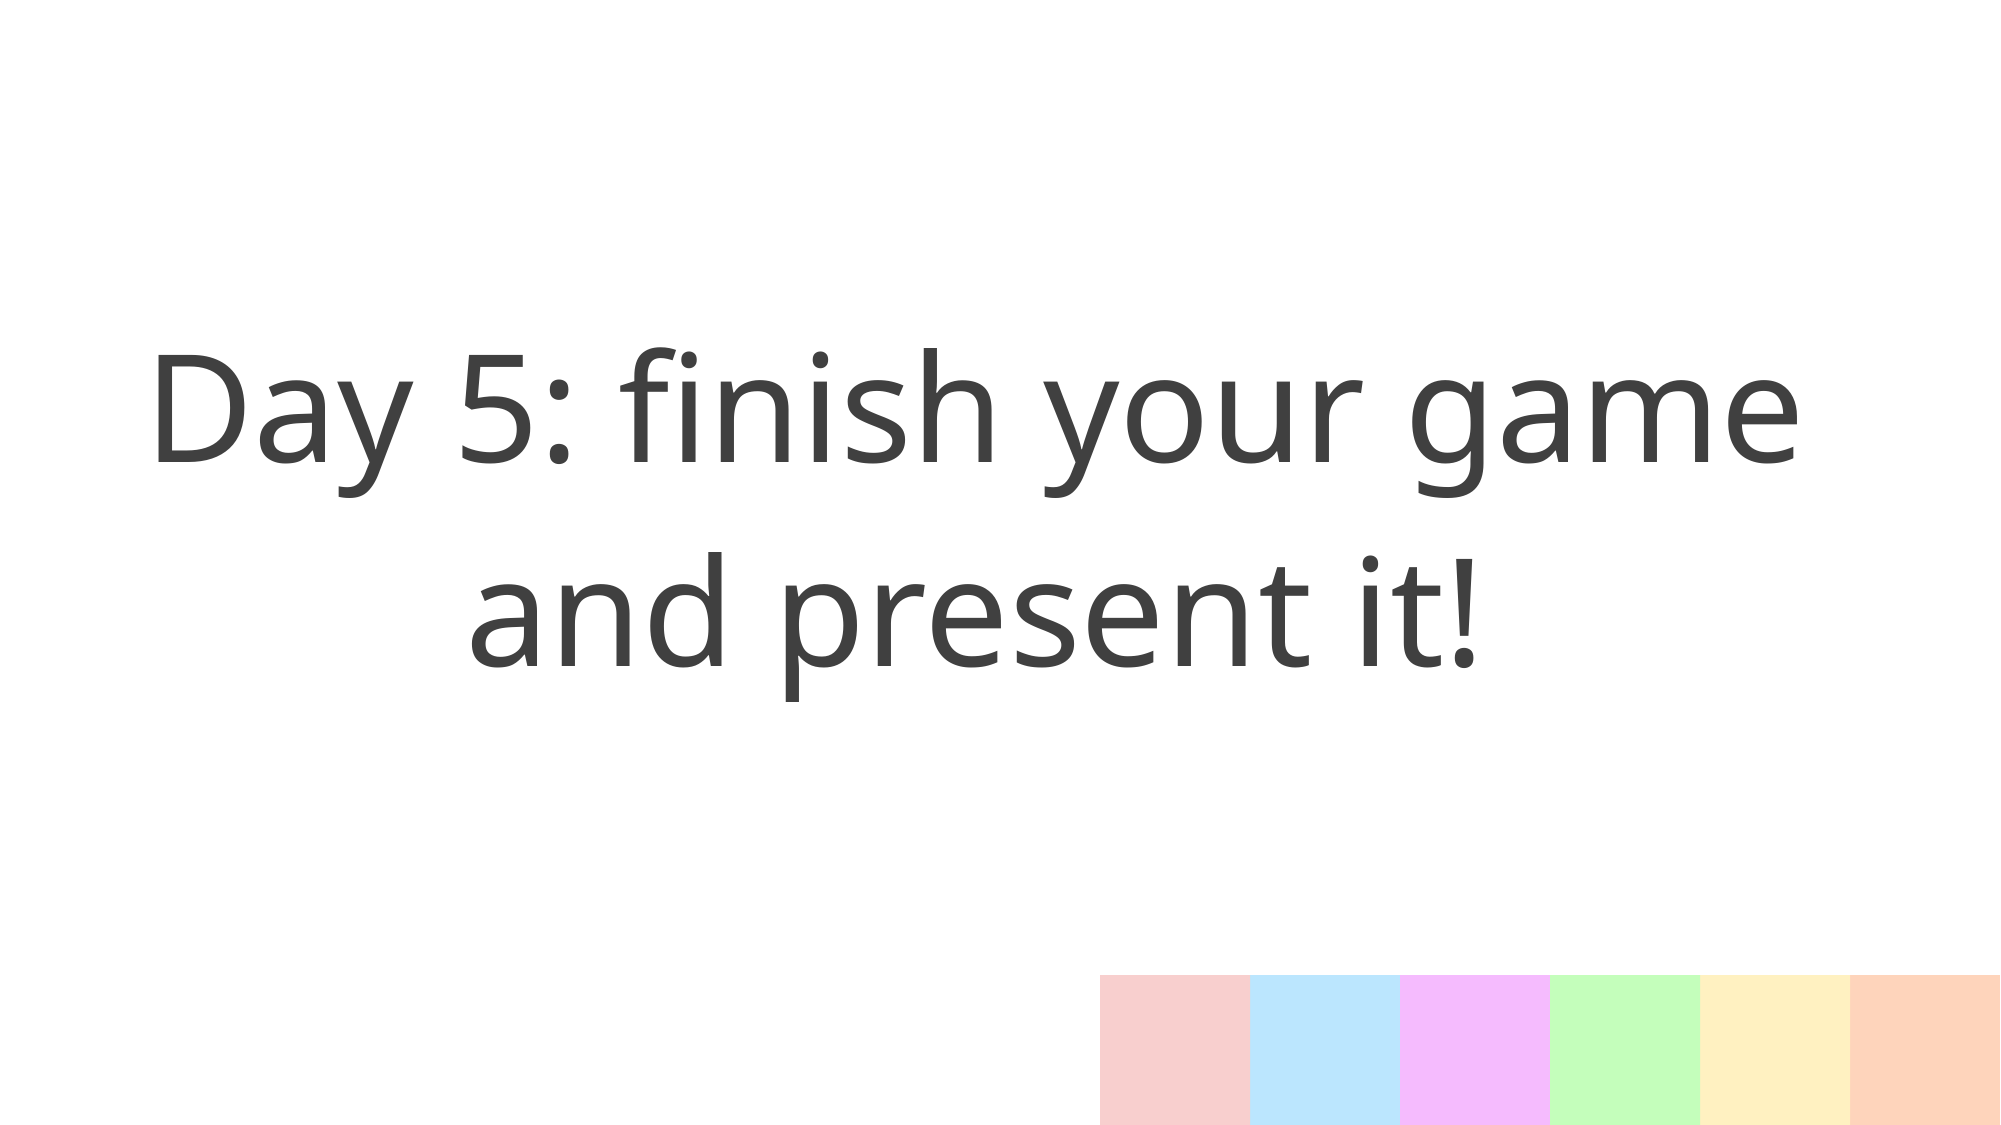

# Day 5: finish your game and present it!